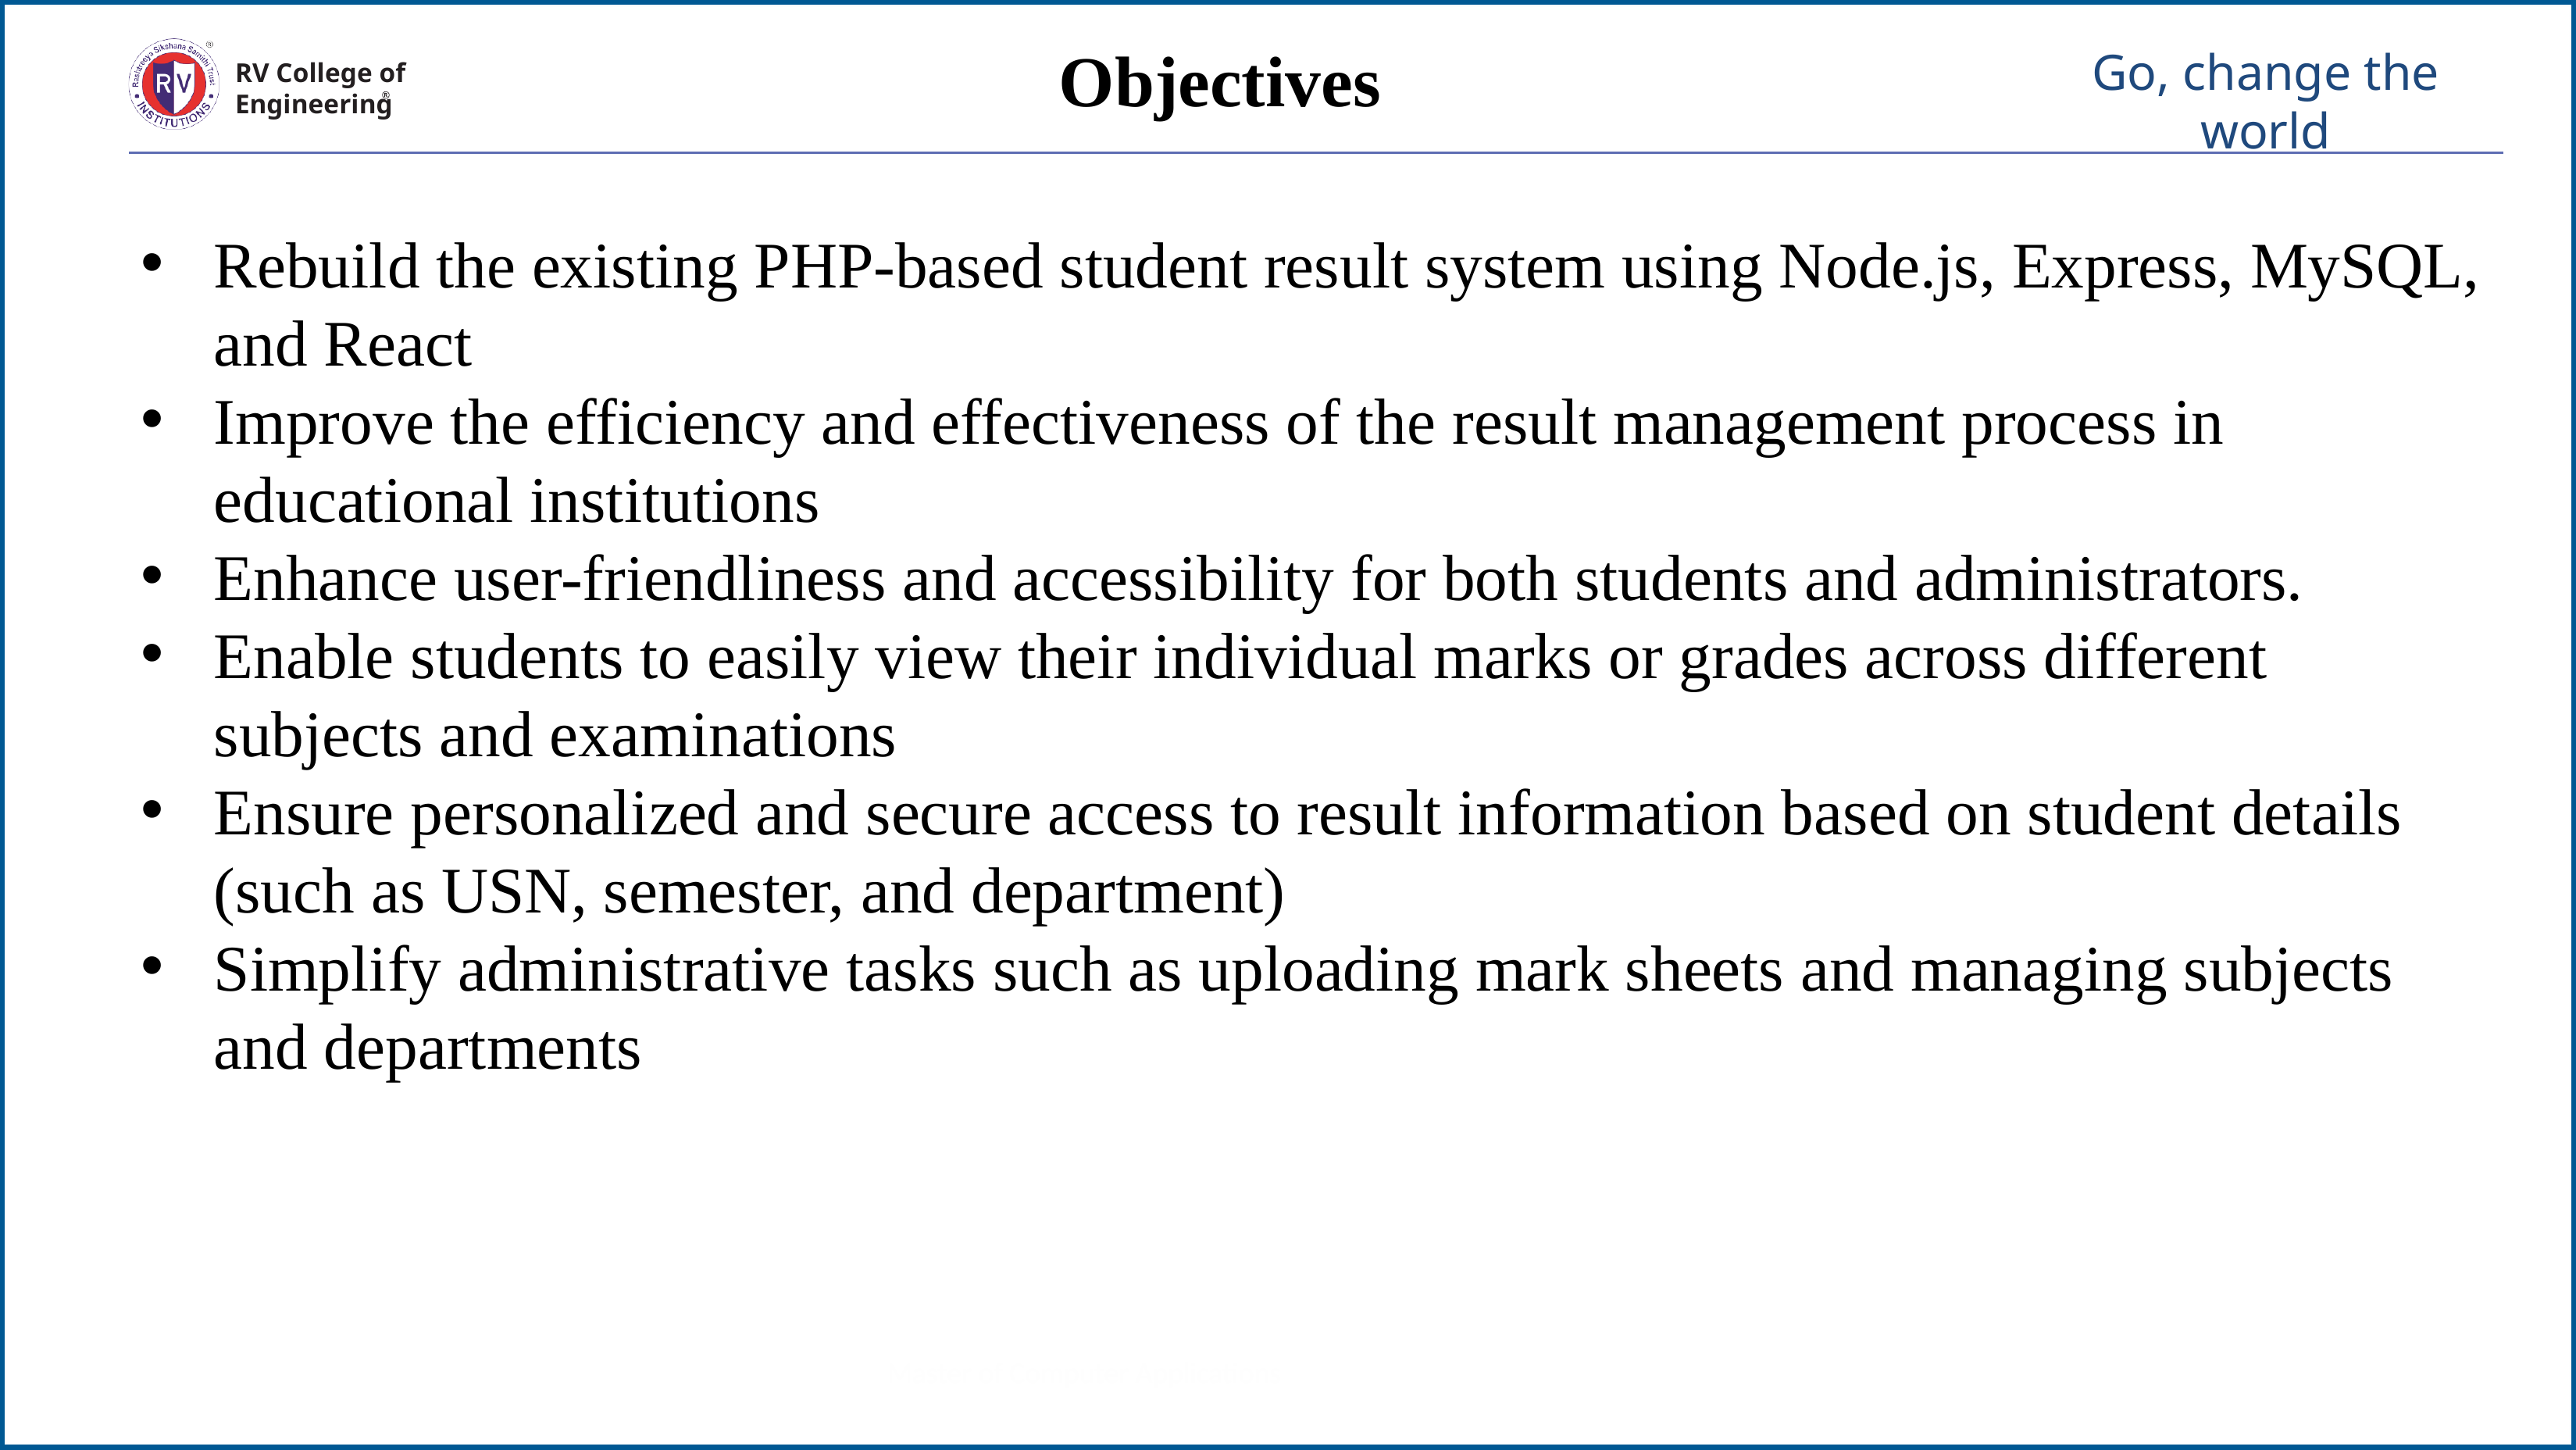

Objectives
# Go, change the world
RV College of
Engineering
Rebuild the existing PHP-based student result system using Node.js, Express, MySQL, and React
Improve the efficiency and effectiveness of the result management process in educational institutions
Enhance user-friendliness and accessibility for both students and administrators.
Enable students to easily view their individual marks or grades across different subjects and examinations
Ensure personalized and secure access to result information based on student details (such as USN, semester, and department)
Simplify administrative tasks such as uploading mark sheets and managing subjects and departments